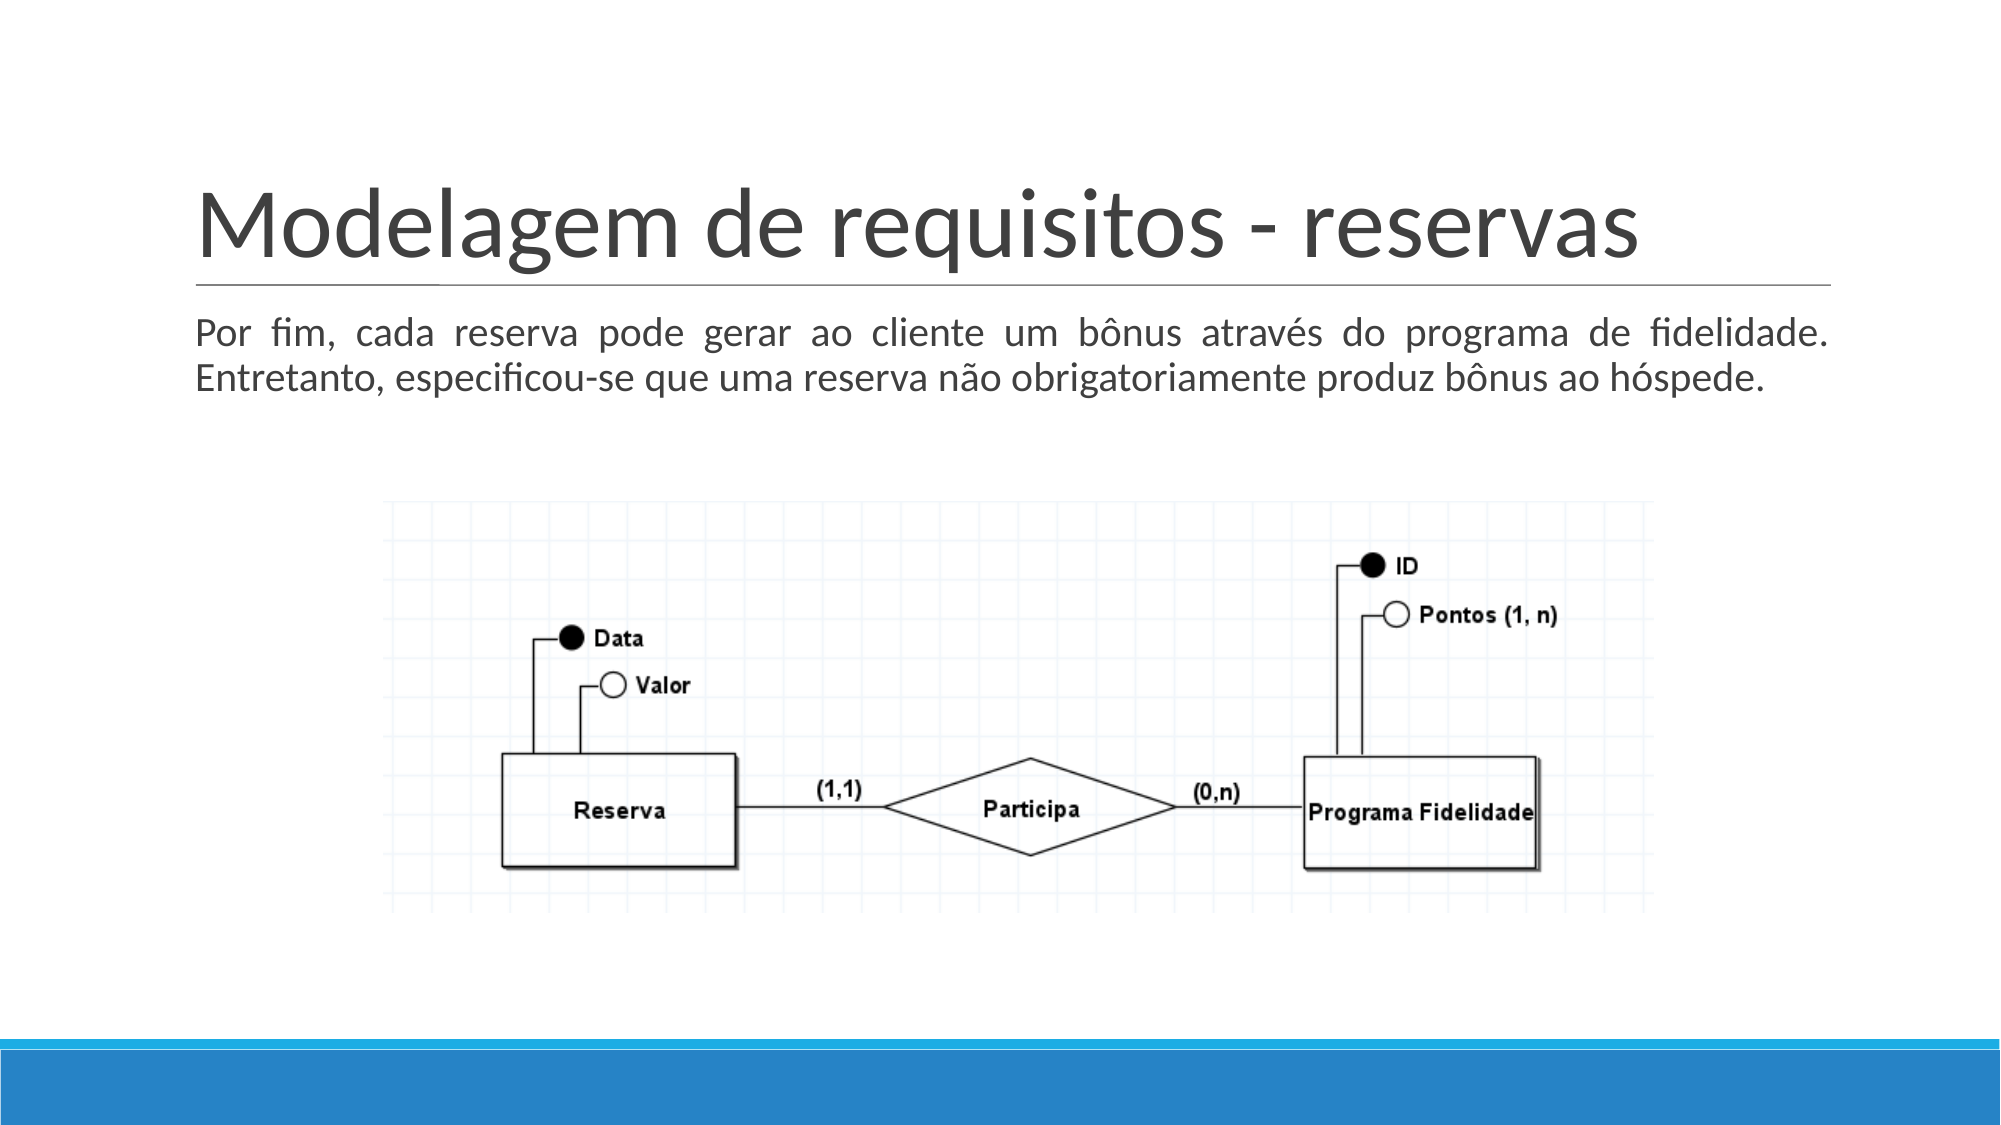

Modelagem de requisitos - reservas
Por fim, cada reserva pode gerar ao cliente um bônus através do programa de fidelidade. Entretanto, especificou-se que uma reserva não obrigatoriamente produz bônus ao hóspede.